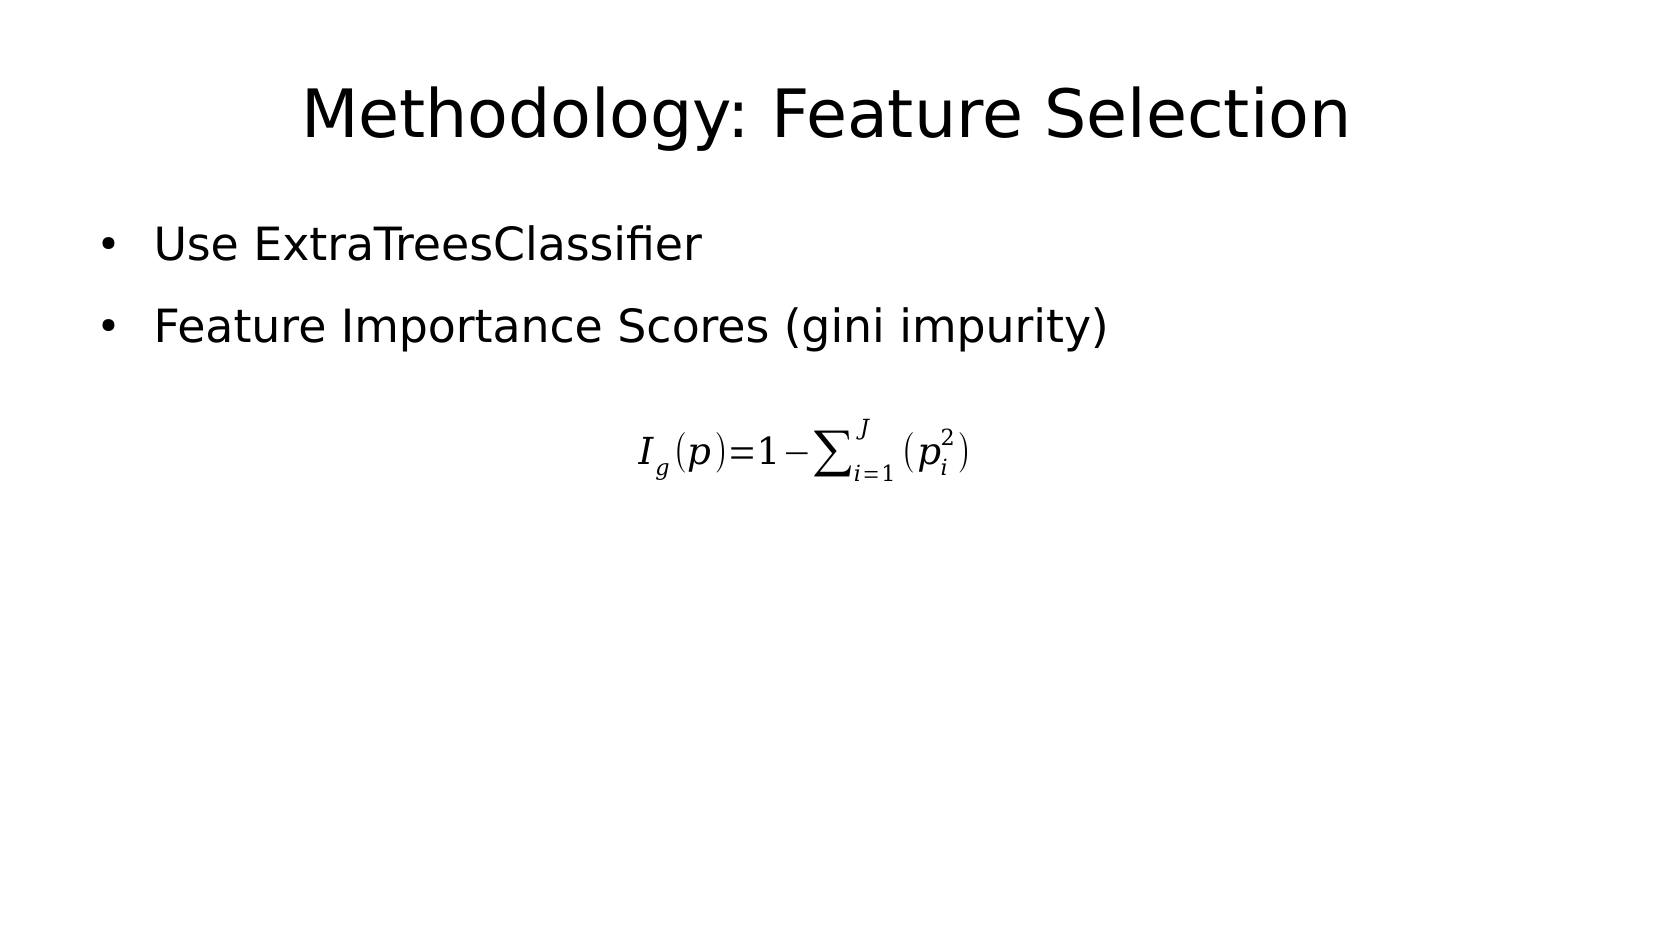

# Methodology: Feature Selection
Use ExtraTreesClassifier
Feature Importance Scores (gini impurity)